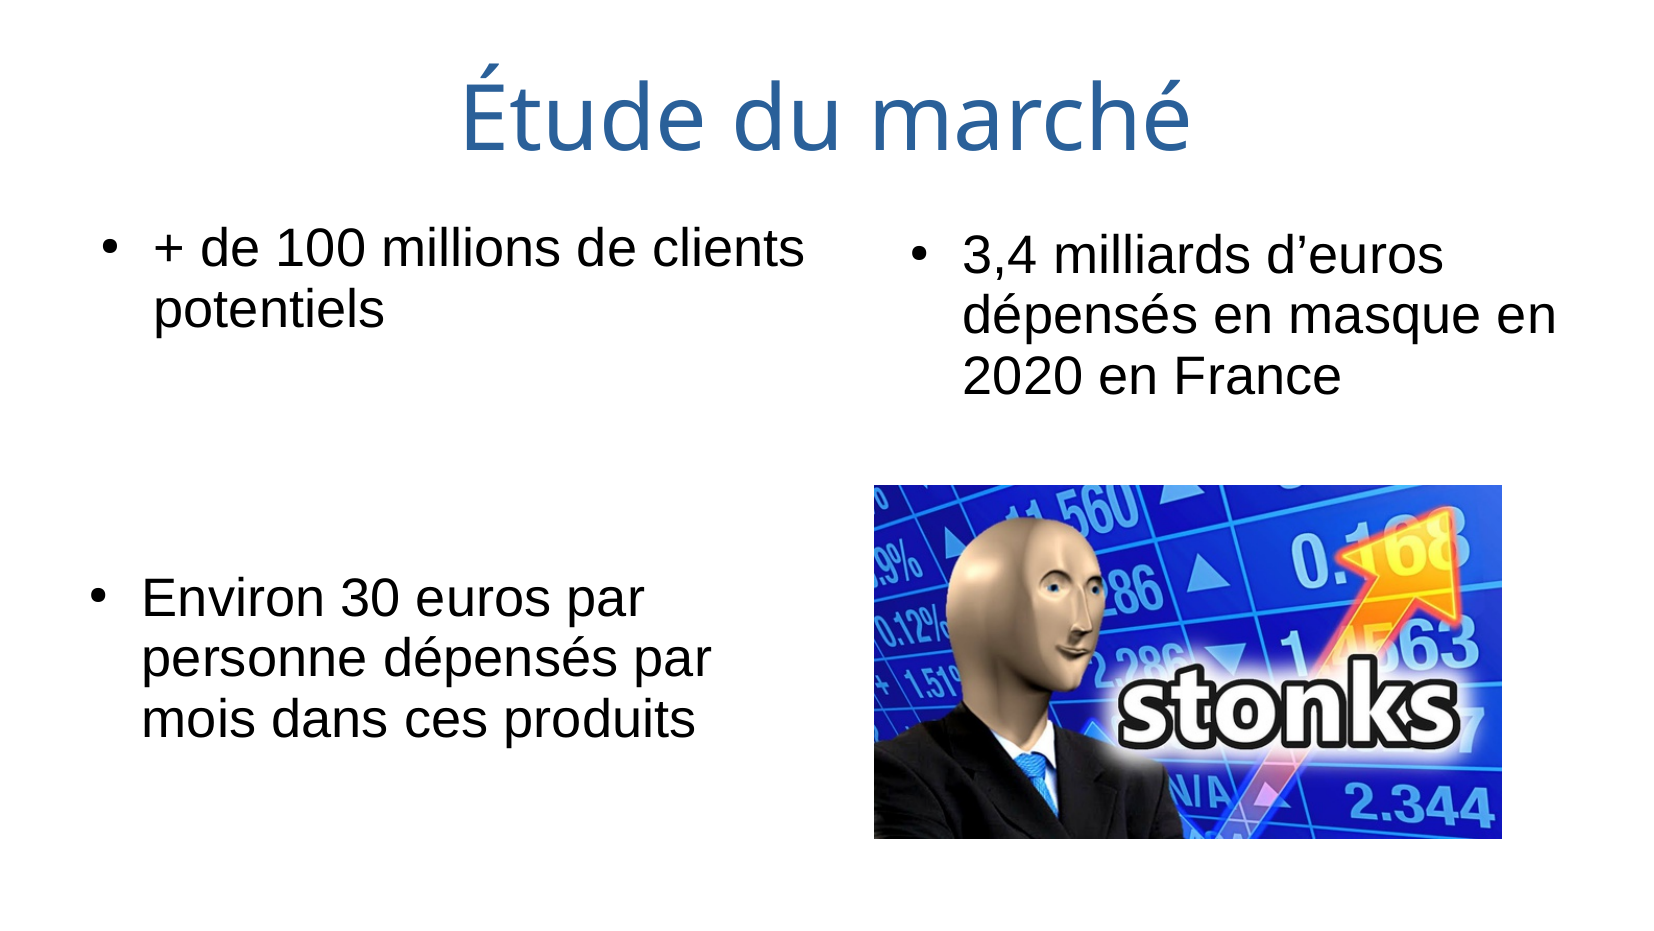

# Étude du marché
+ de 100 millions de clients potentiels
3,4 milliards d’euros dépensés en masque en 2020 en France
Environ 30 euros par personne dépensés par mois dans ces produits